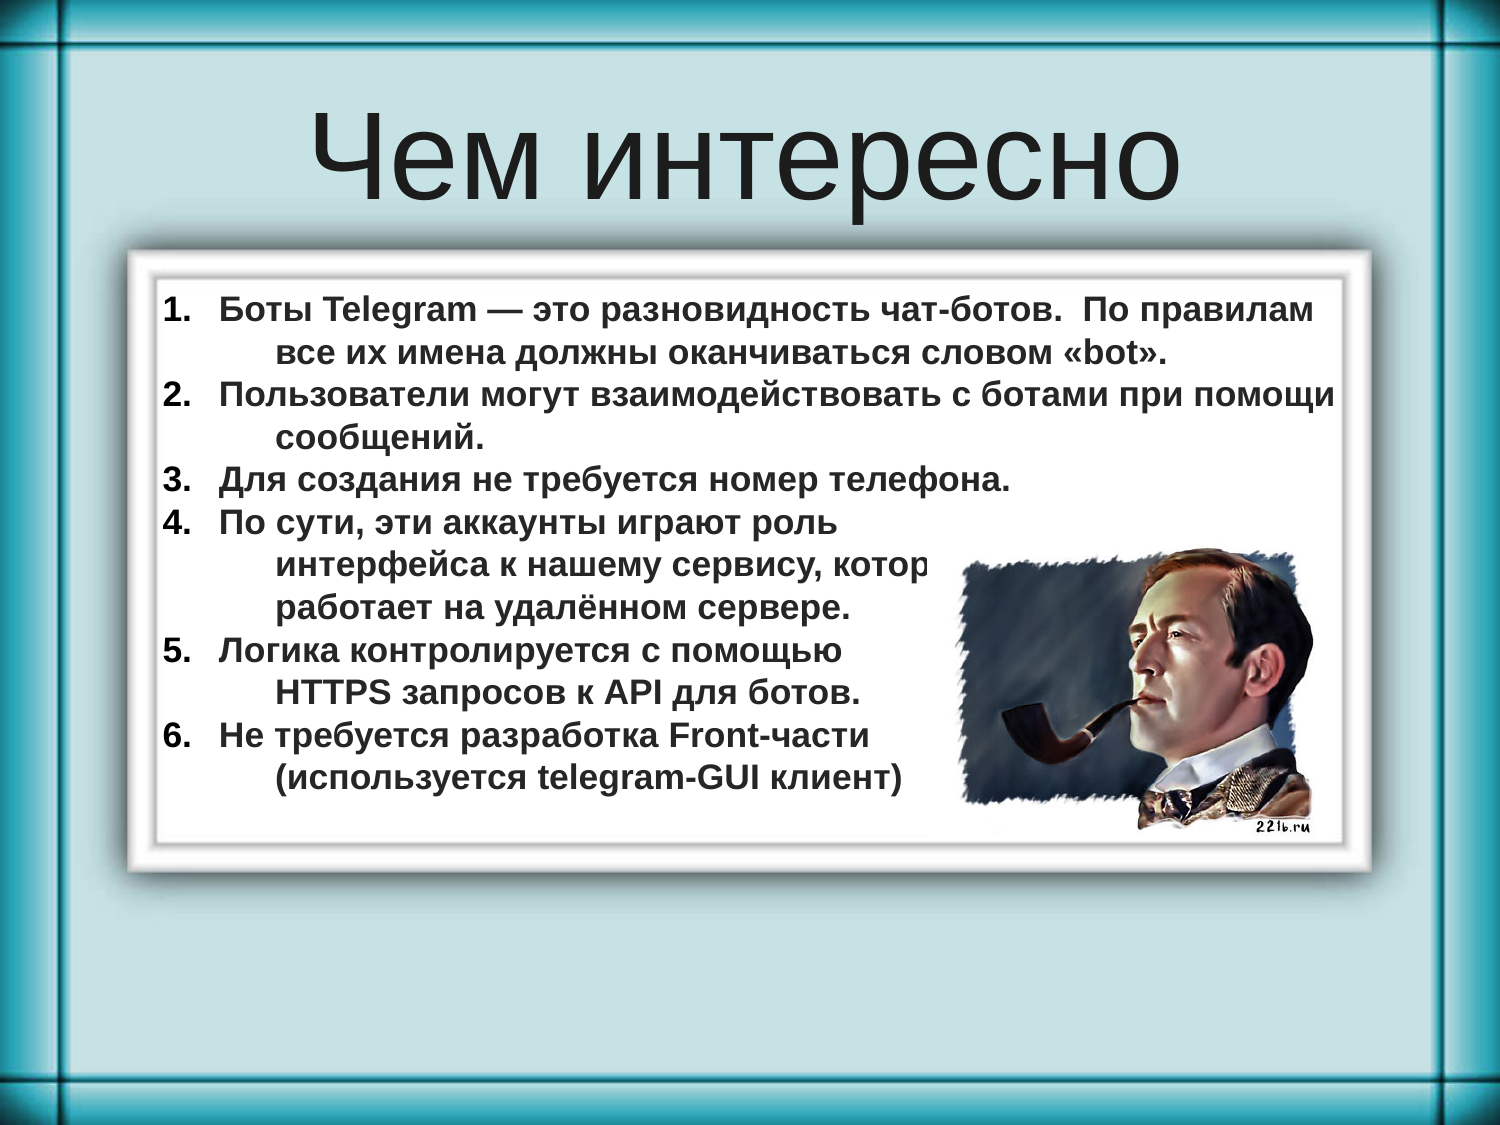

# Чем интересно
Боты Telegram — это разновидность чат-ботов. По правилам все их имена должны оканчиваться словом «bot».
Пользователи могут взаимодействовать с ботами при помощи сообщений.
Для создания не требуется номер телефона.
По сути, эти аккаунты играют роль
интерфейса к нашему сервису, который
работает на удалённом сервере.
Логика контролируется с помощью
HTTPS запросов к API для ботов.
Не требуется разработка Front-части
(используется telegram-GUI клиент)